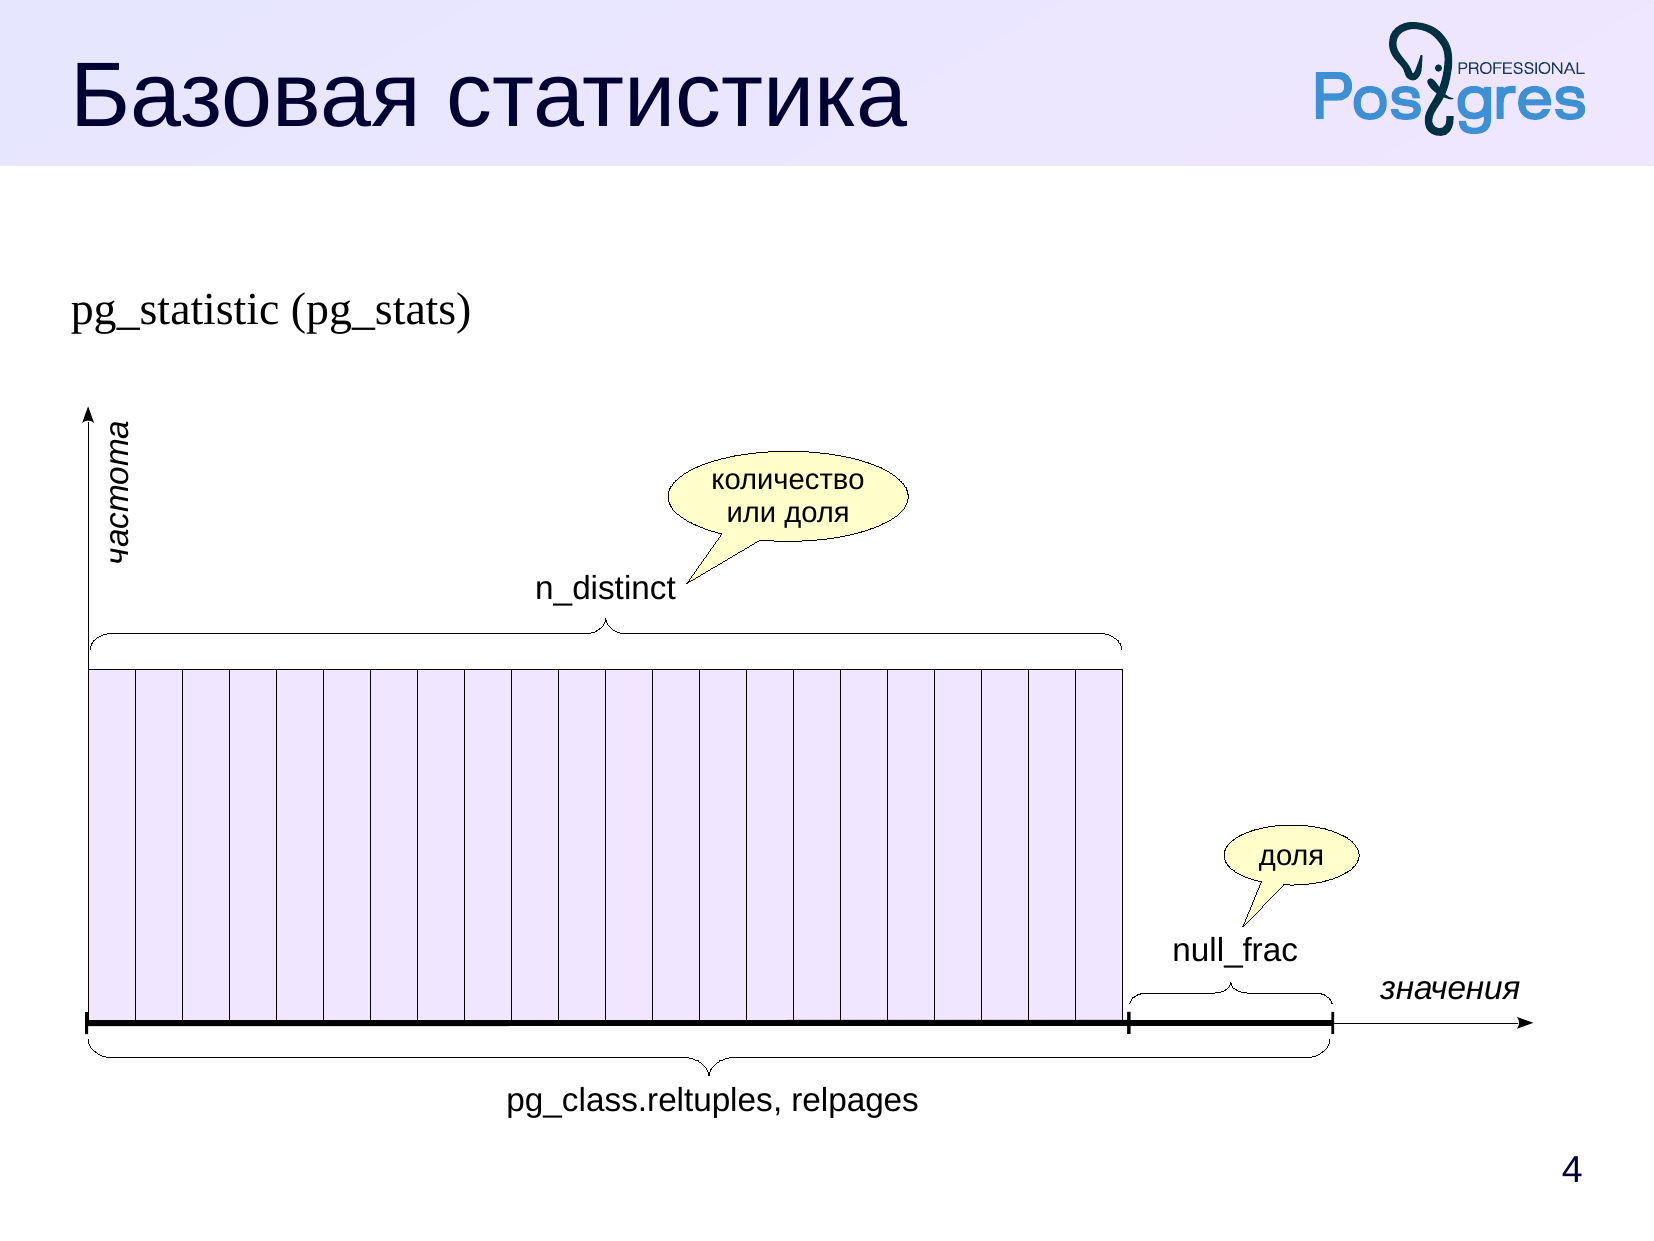

Базовая статистика
#
pg_statistic (pg_stats)
количество
или доля
частота
n_distinct
доля
null_frac
значения
pg_class.reltuples, relpages